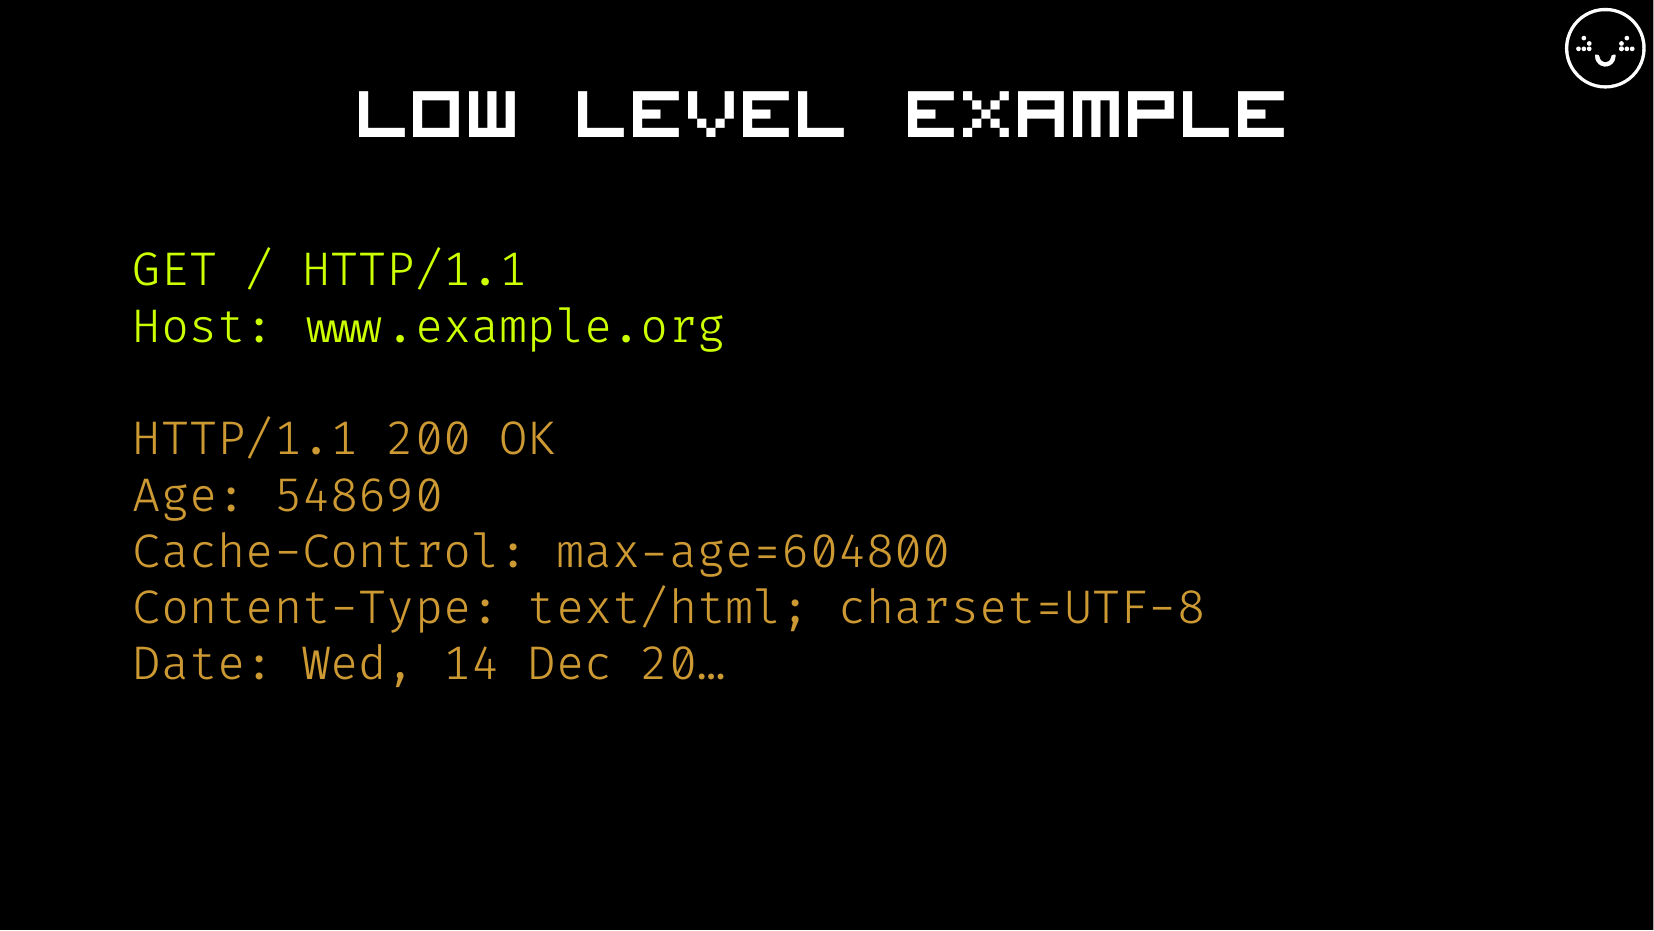

# Low level example
GET / HTTP/1.1
Host: www.example.org
HTTP/1.1 200 OK
Age: 548690
Cache-Control: max-age=604800
Content-Type: text/html; charset=UTF-8
Date: Wed, 14 Dec 20…